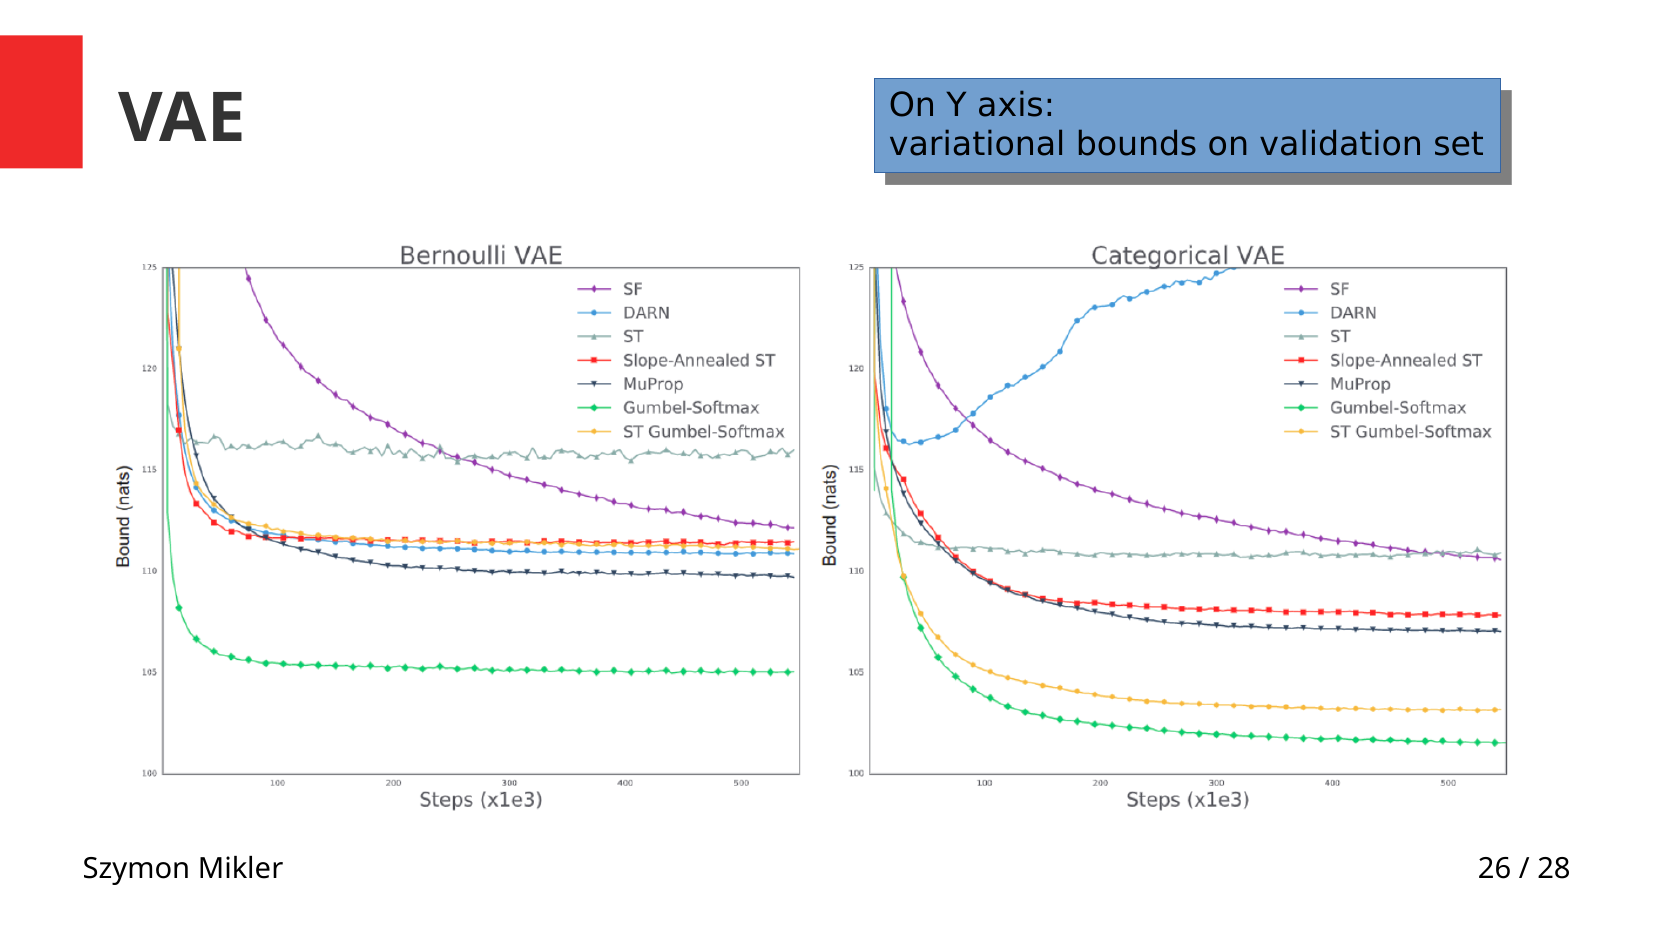

# VAE
On Y axis:
variational bounds on validation set
Szymon Mikler
26